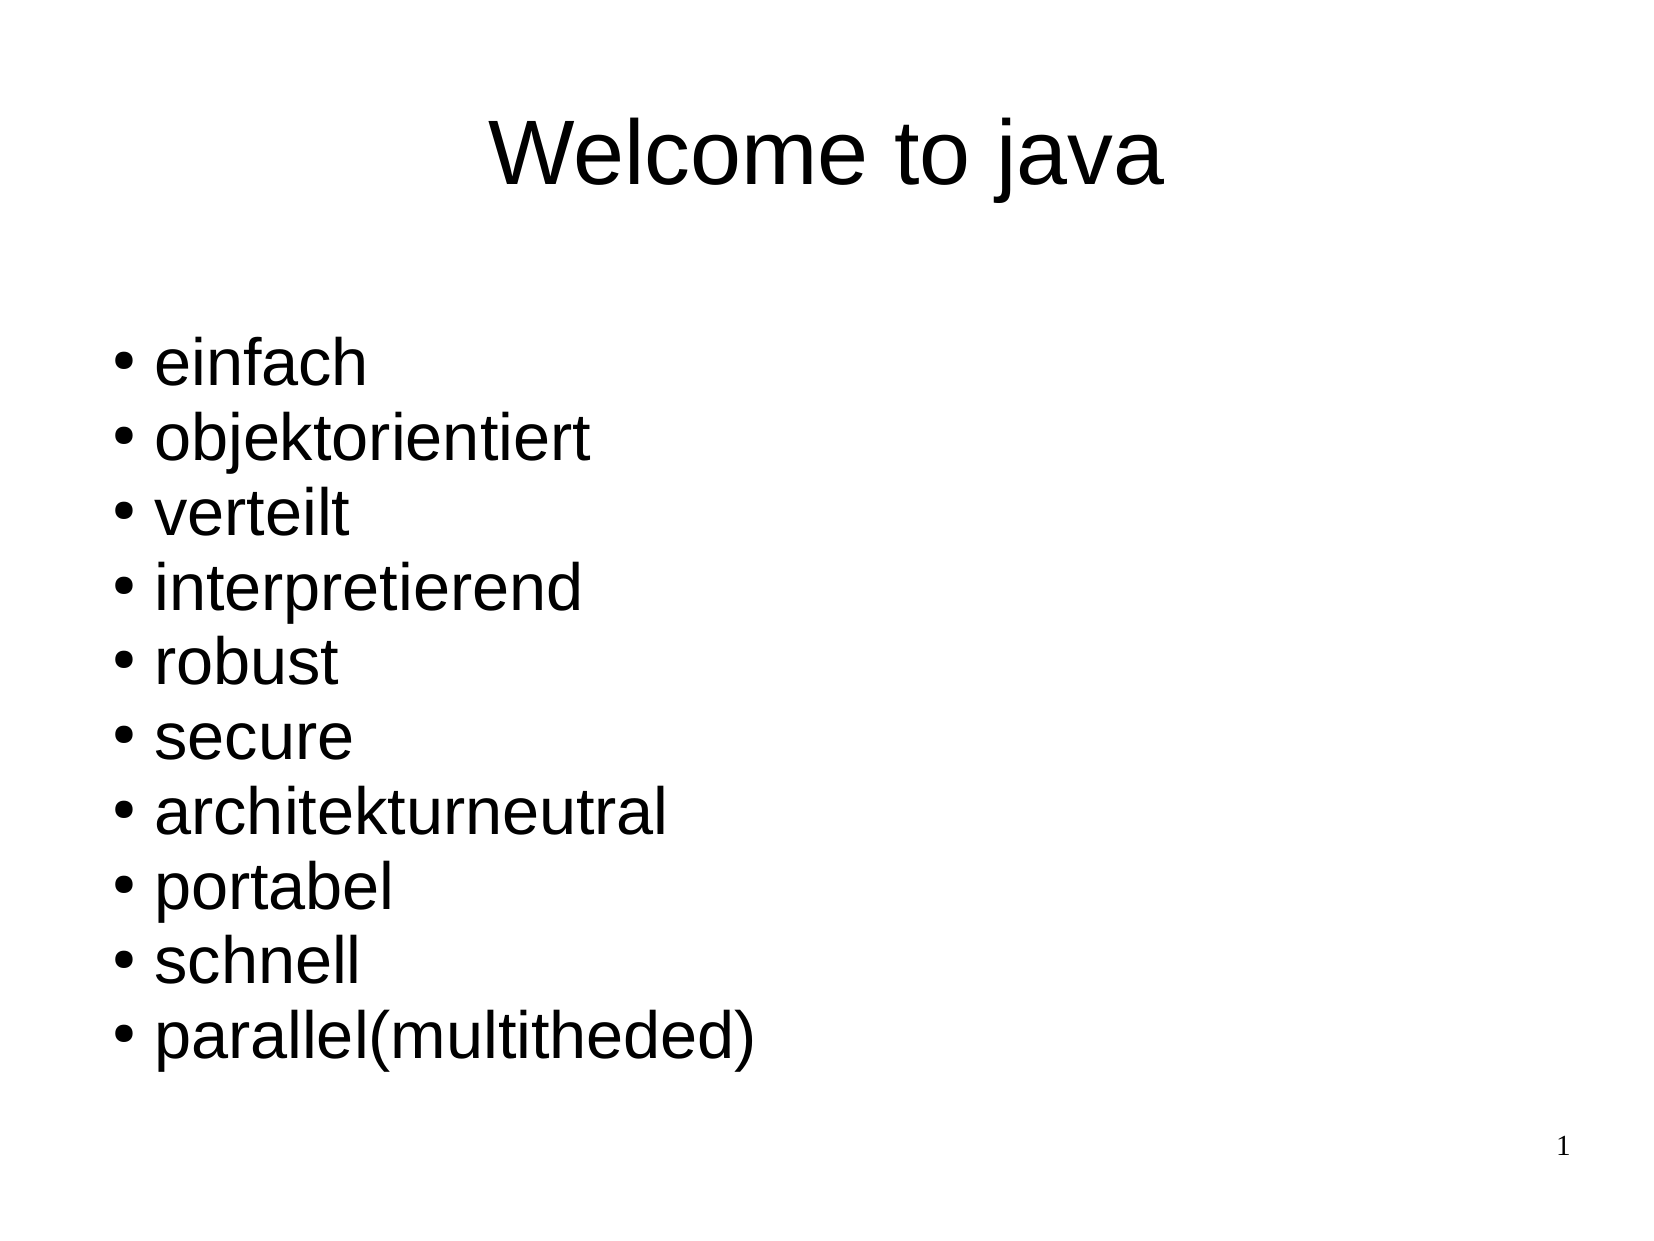

# Welcome to java
 einfach
 objektorientiert
 verteilt
 interpretierend
 robust
 secure
 architekturneutral
 portabel
 schnell
 parallel(multitheded)
1